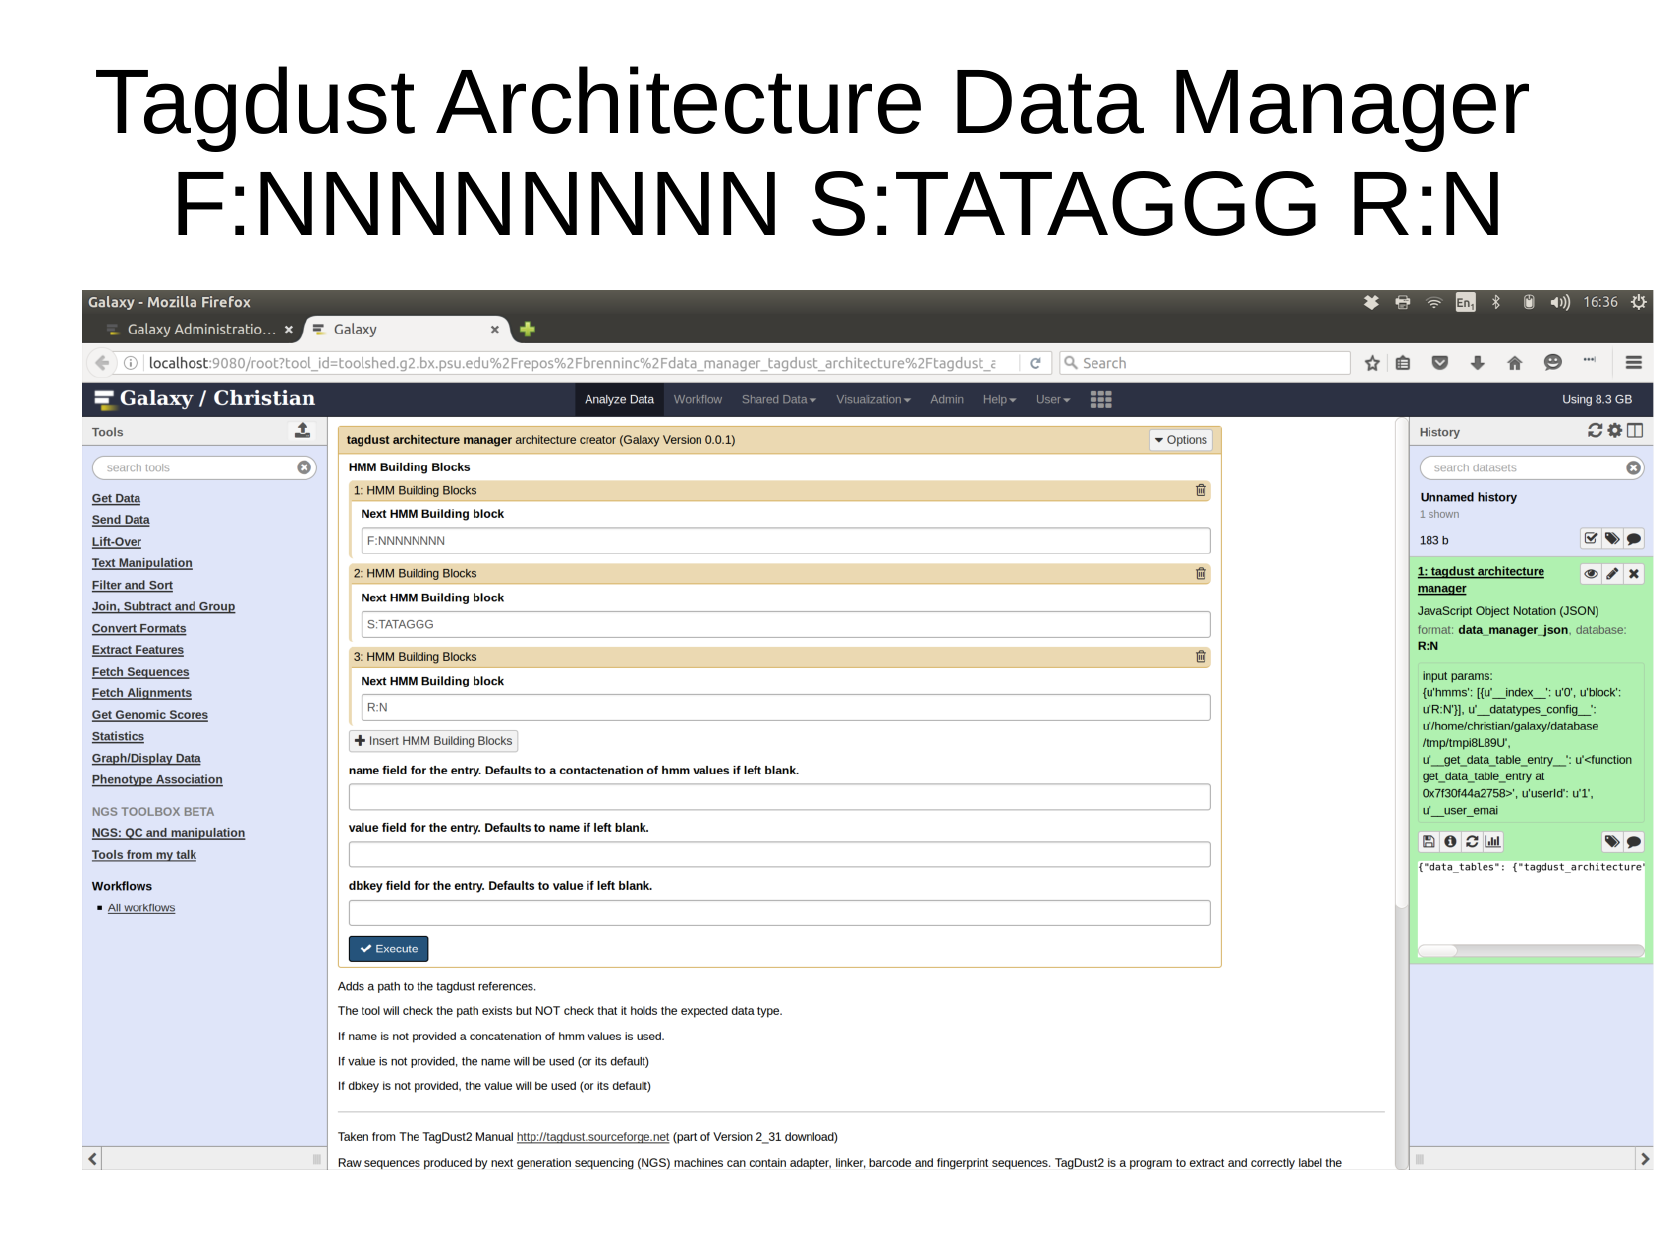

# Tagdust Architecture Data Manager F:NNNNNNNN S:TATAGGG R:N